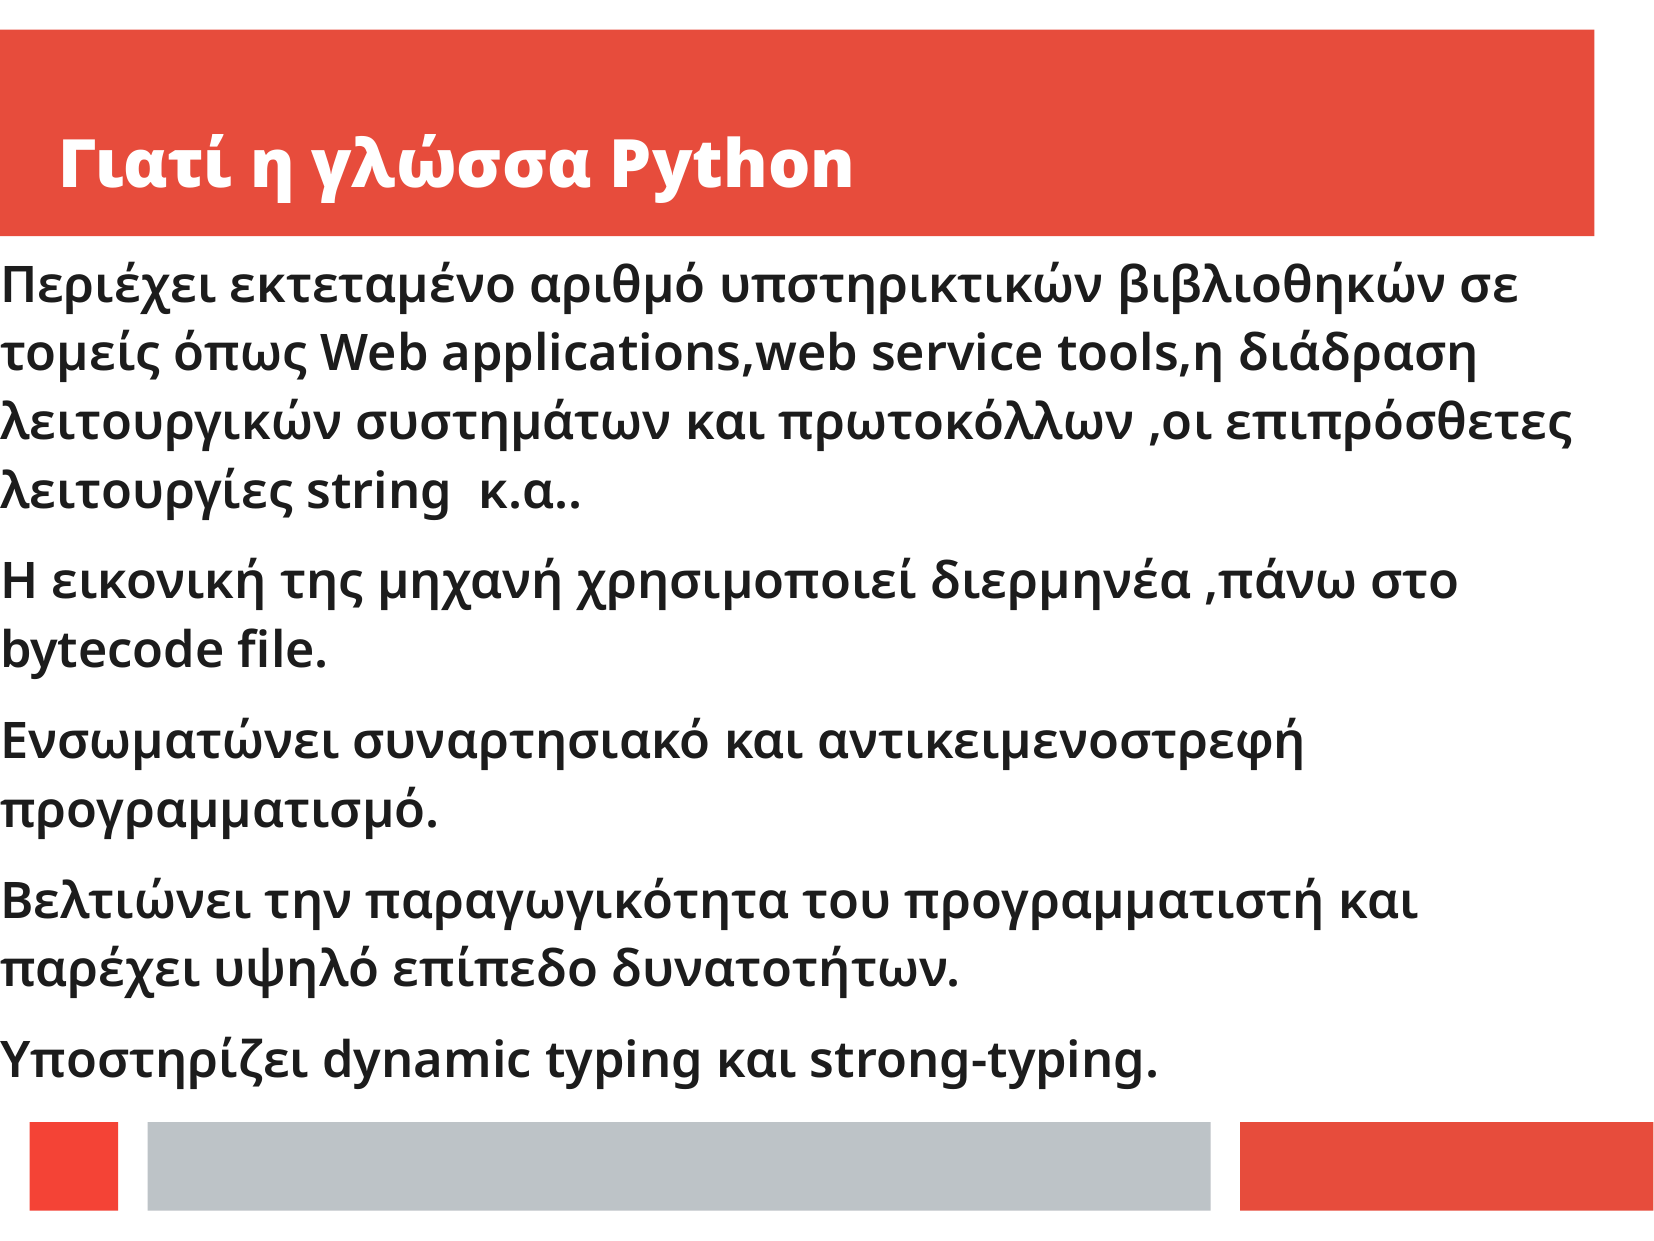

# Γιατί η γλώσσα Python
Περιέχει εκτεταμένο αριθμό υπστηρικτικών βιβλιοθηκών σε τομείς όπως Web applications,web service tools,η διάδραση λειτουργικών συστημάτων και πρωτοκόλλων ,οι επιπρόσθετες λειτουργίες string κ.α..
Η εικονική της μηχανή χρησιμοποιεί διερμηνέα ,πάνω στο bytecode file.
Eνσωματώνει συναρτησιακό και αντικειμενοστρεφή προγραμματισμό.
Βελτιώνει την παραγωγικότητα του προγραμματιστή και παρέχει υψηλό επίπεδο δυνατοτήτων.
Υποστηρίζει dynamic typing και strong-typing.